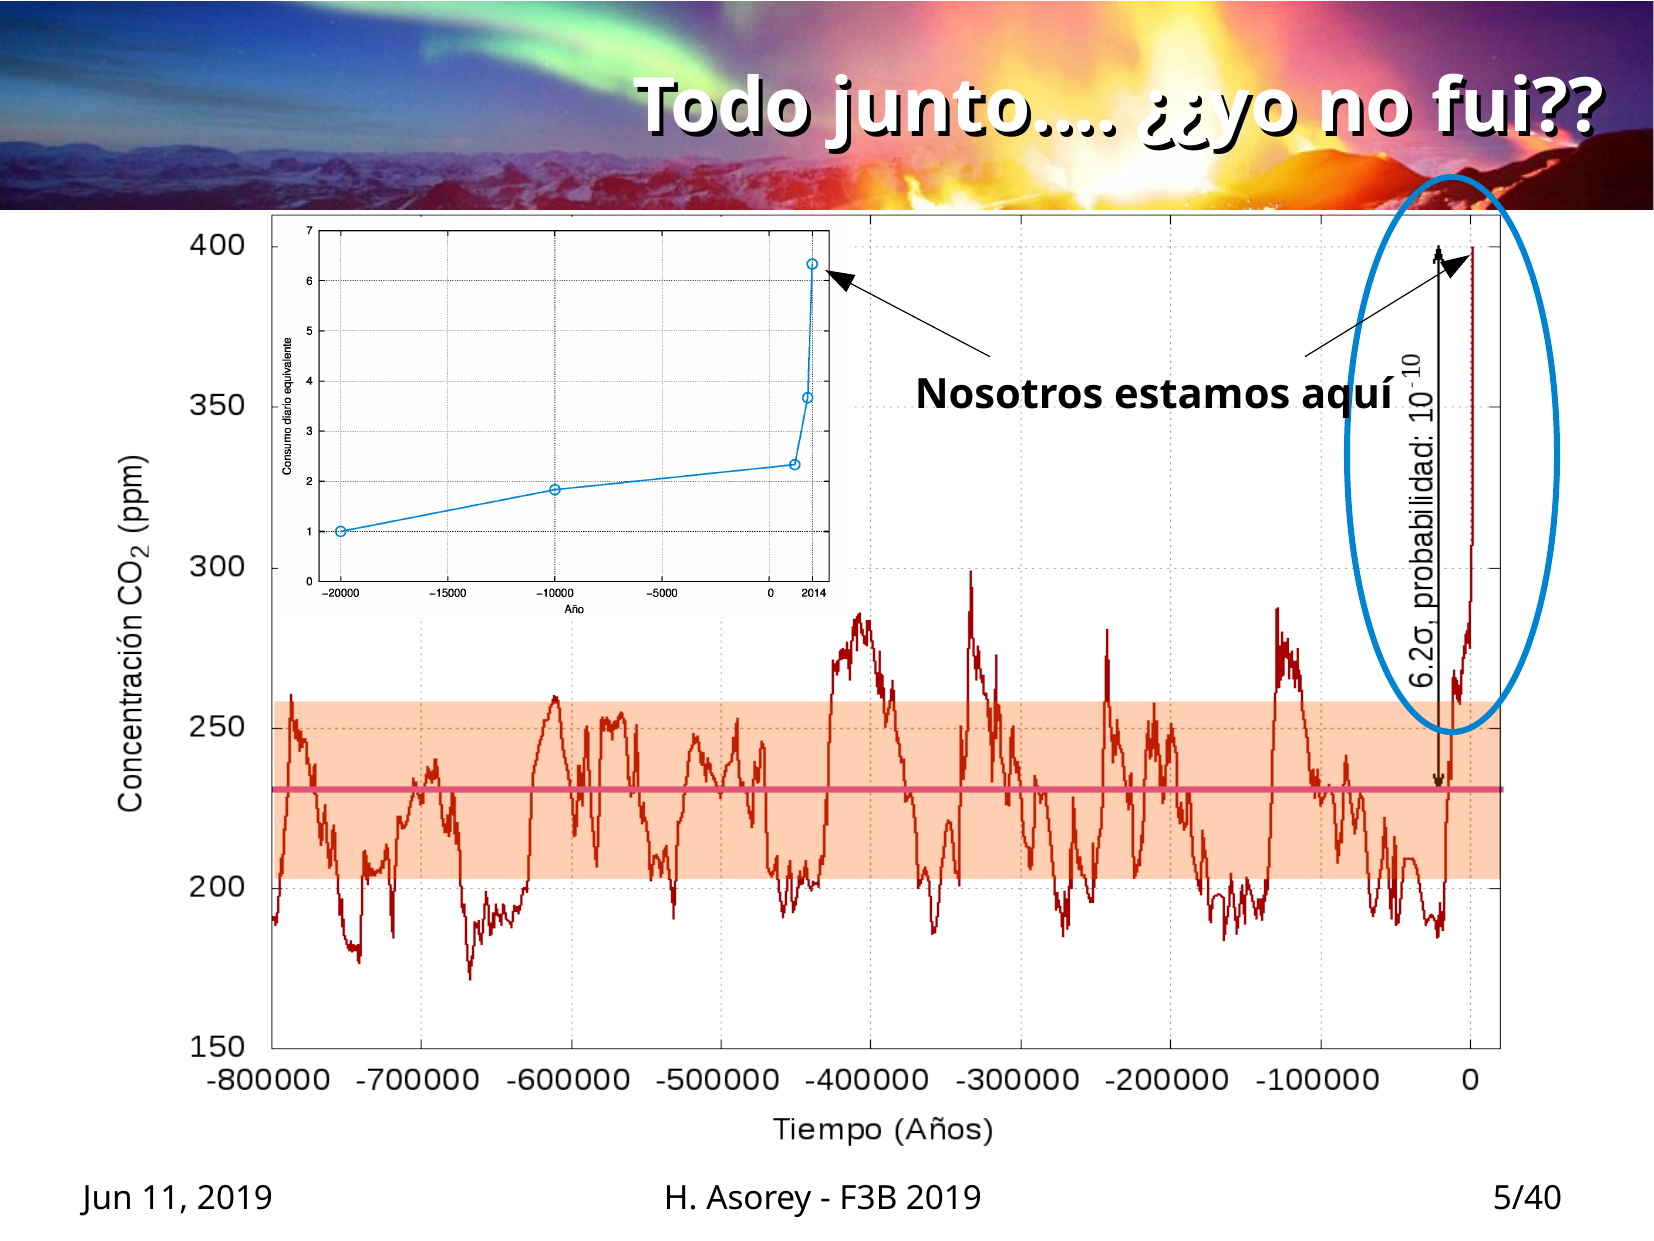

# Todo junto.... ¿¿yo no fui??
Nosotros estamos aquí
Jun 11, 2019
H. Asorey - F3B 2019
5